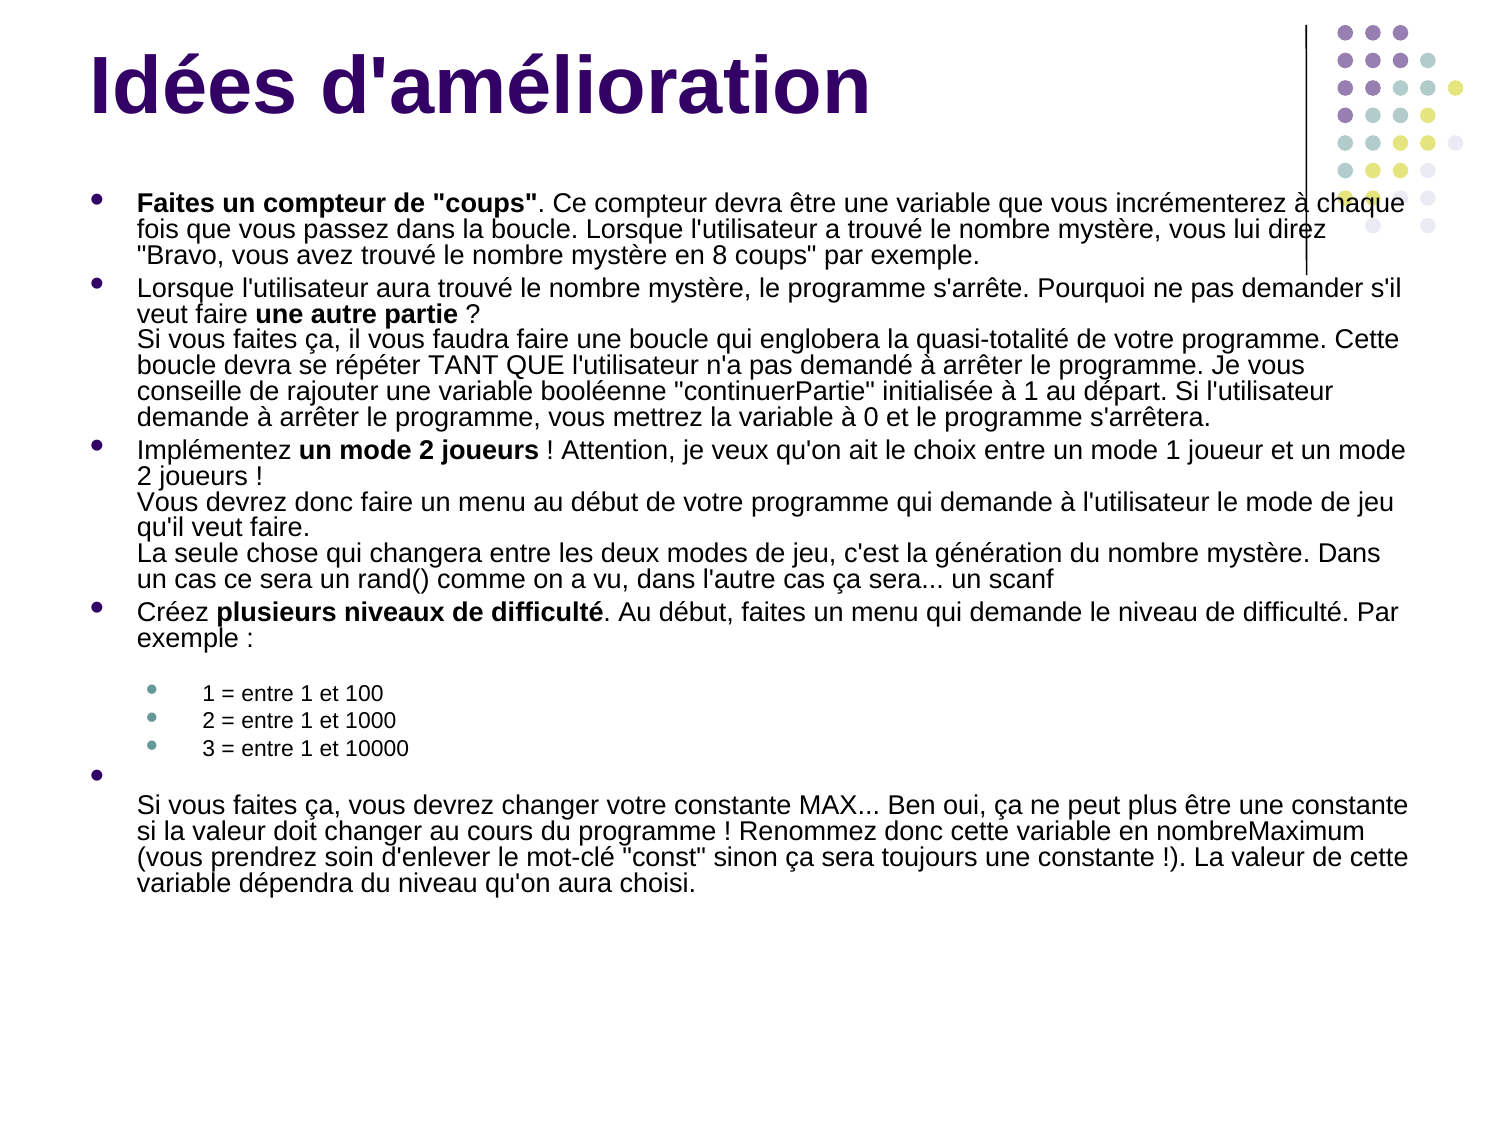

# Idées d'amélioration
Faites un compteur de "coups". Ce compteur devra être une variable que vous incrémenterez à chaque fois que vous passez dans la boucle. Lorsque l'utilisateur a trouvé le nombre mystère, vous lui direz "Bravo, vous avez trouvé le nombre mystère en 8 coups" par exemple.
Lorsque l'utilisateur aura trouvé le nombre mystère, le programme s'arrête. Pourquoi ne pas demander s'il veut faire une autre partie ?
Si vous faites ça, il vous faudra faire une boucle qui englobera la quasi-totalité de votre programme. Cette boucle devra se répéter TANT QUE l'utilisateur n'a pas demandé à arrêter le programme. Je vous conseille de rajouter une variable booléenne "continuerPartie" initialisée à 1 au départ. Si l'utilisateur demande à arrêter le programme, vous mettrez la variable à 0 et le programme s'arrêtera.
Implémentez un mode 2 joueurs ! Attention, je veux qu'on ait le choix entre un mode 1 joueur et un mode 2 joueurs !
Vous devrez donc faire un menu au début de votre programme qui demande à l'utilisateur le mode de jeu qu'il veut faire.
La seule chose qui changera entre les deux modes de jeu, c'est la génération du nombre mystère. Dans un cas ce sera un rand() comme on a vu, dans l'autre cas ça sera... un scanf
Créez plusieurs niveaux de difficulté. Au début, faites un menu qui demande le niveau de difficulté. Par exemple :
1 = entre 1 et 100
2 = entre 1 et 1000
3 = entre 1 et 10000
Si vous faites ça, vous devrez changer votre constante MAX... Ben oui, ça ne peut plus être une constante si la valeur doit changer au cours du programme ! Renommez donc cette variable en nombreMaximum (vous prendrez soin d'enlever le mot-clé "const" sinon ça sera toujours une constante !). La valeur de cette variable dépendra du niveau qu'on aura choisi.